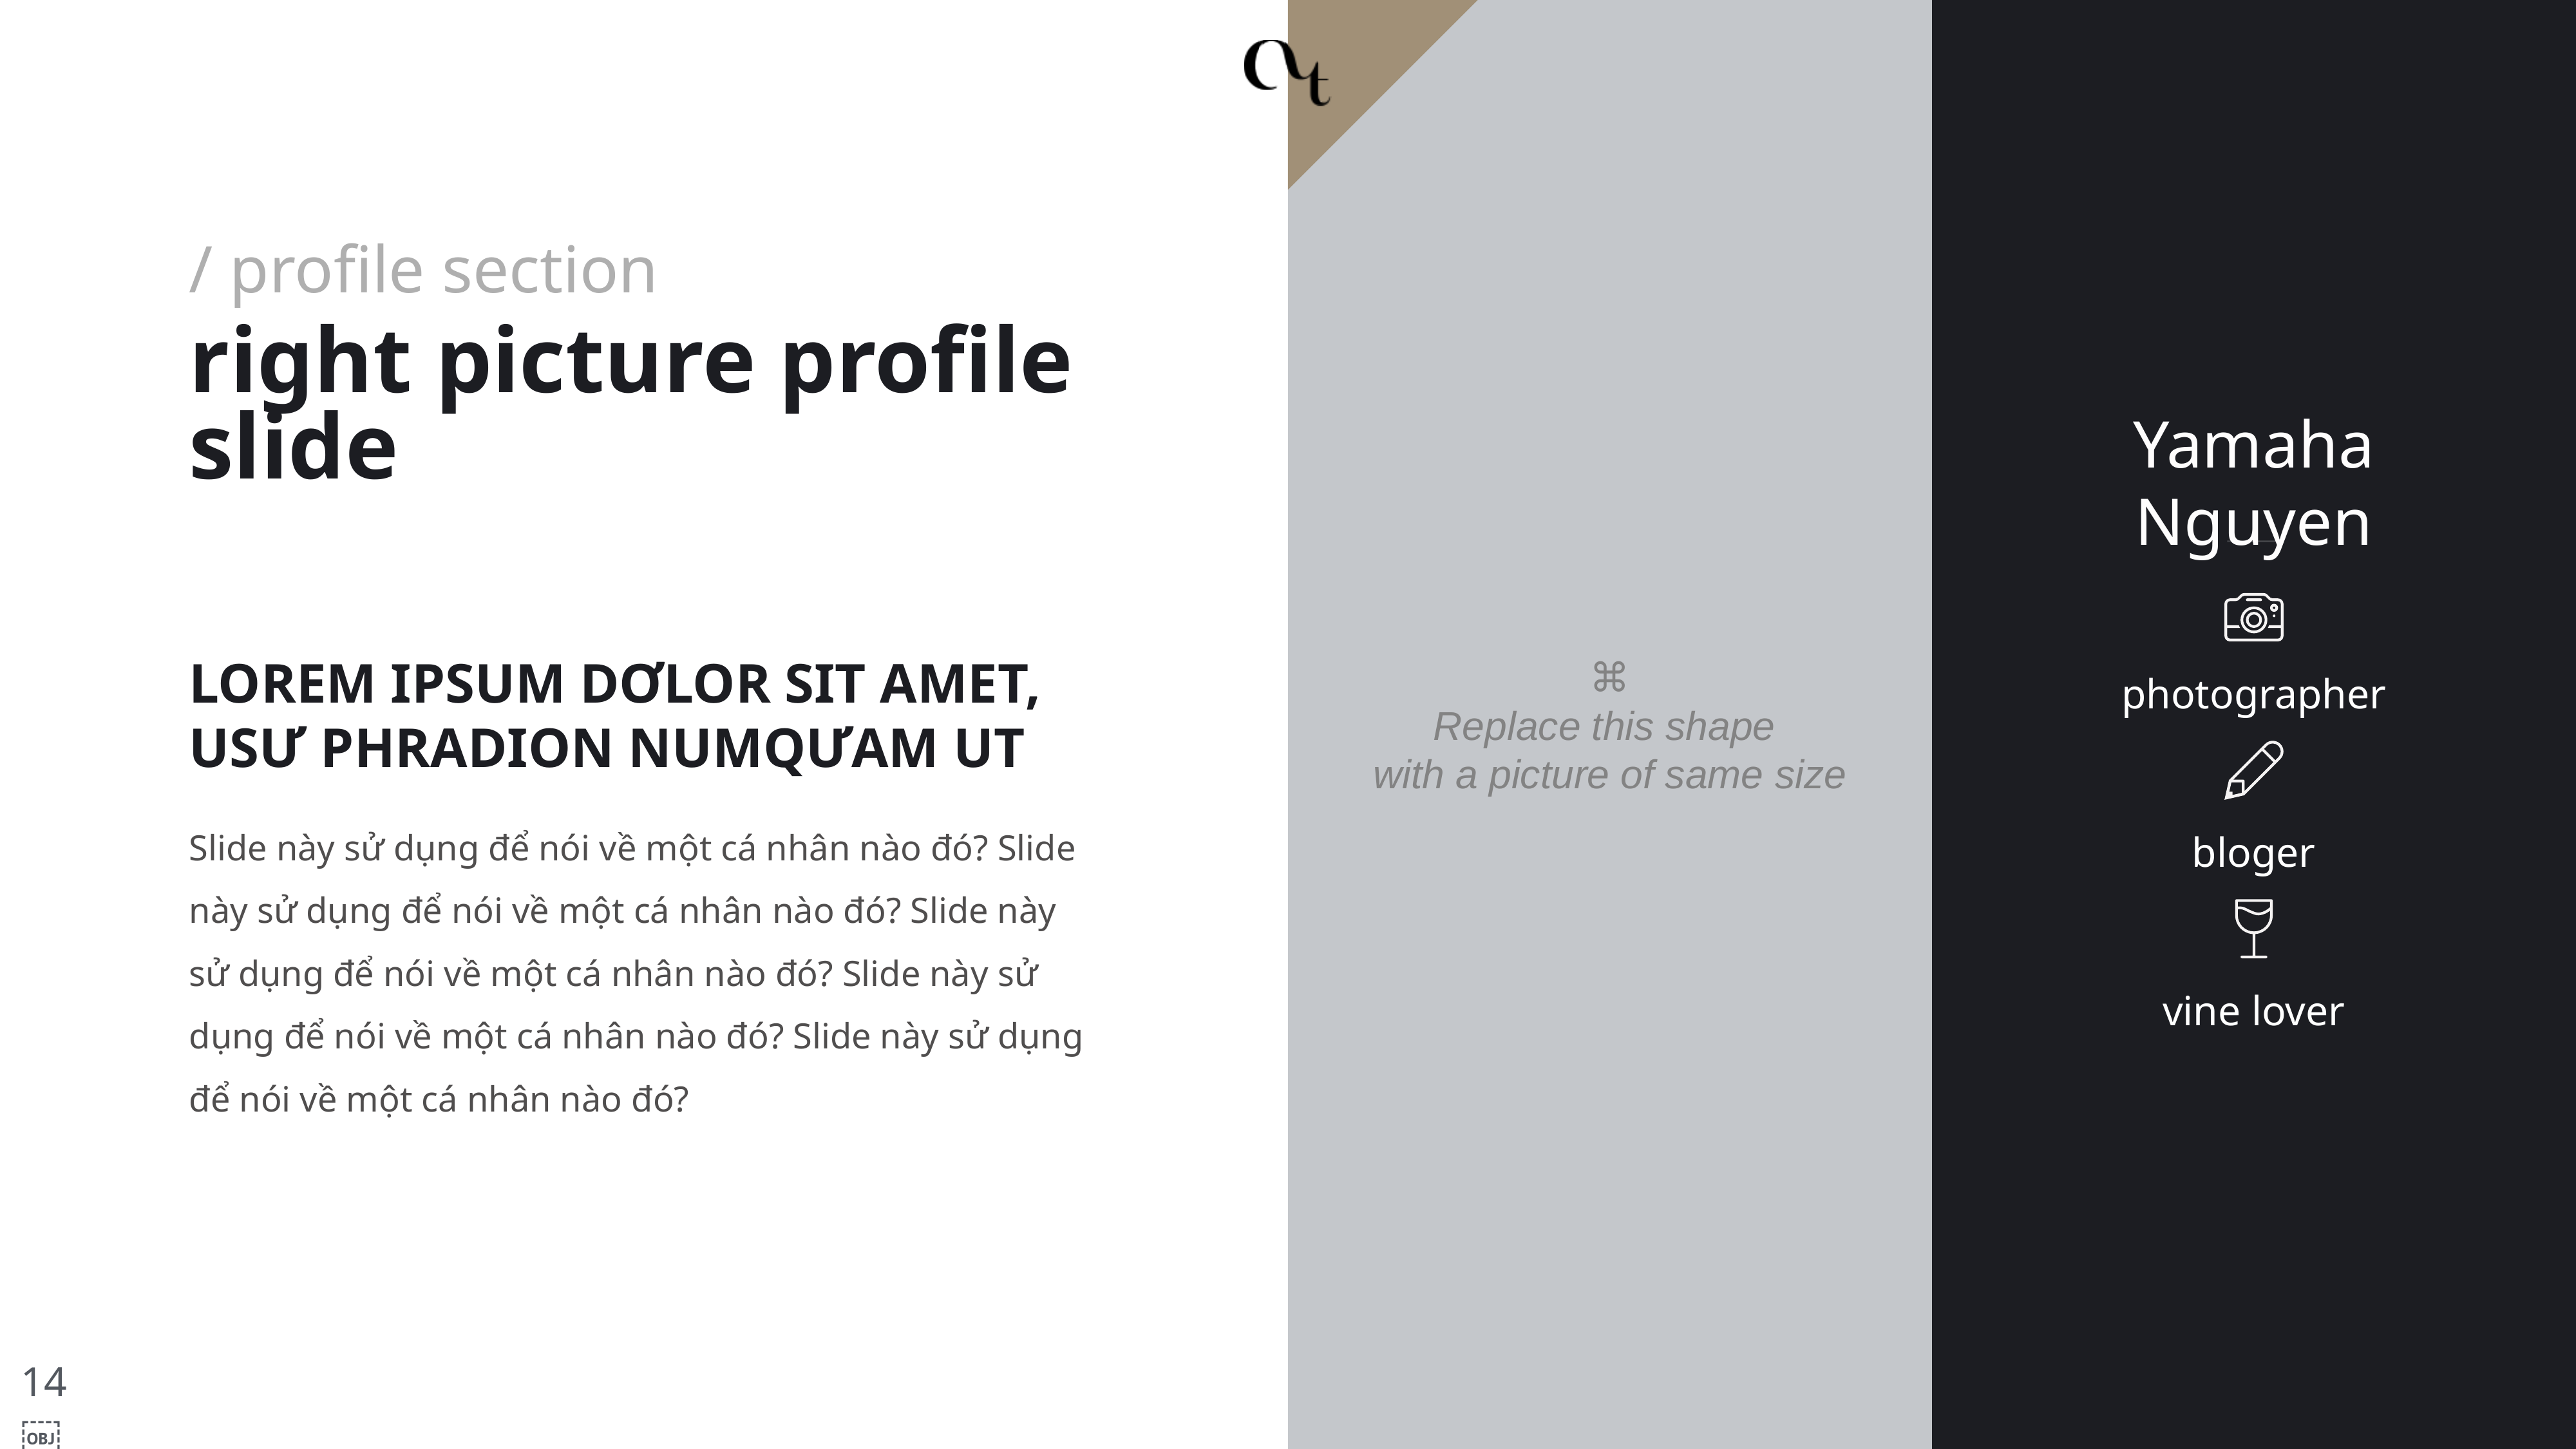

⌘
Replace this shape
with a picture of same size
SLIDE
/ profile section
# right picture profile slide
Yamaha Nguyen
LOREM IPSUM DƠLOR SIT AMET, USƯ PHRADION NUMQƯAM UT
photographer
Slide này sử dụng để nói về một cá nhân nào đó? Slide này sử dụng để nói về một cá nhân nào đó? Slide này sử dụng để nói về một cá nhân nào đó? Slide này sử dụng để nói về một cá nhân nào đó? Slide này sử dụng để nói về một cá nhân nào đó?
bloger
vine lover